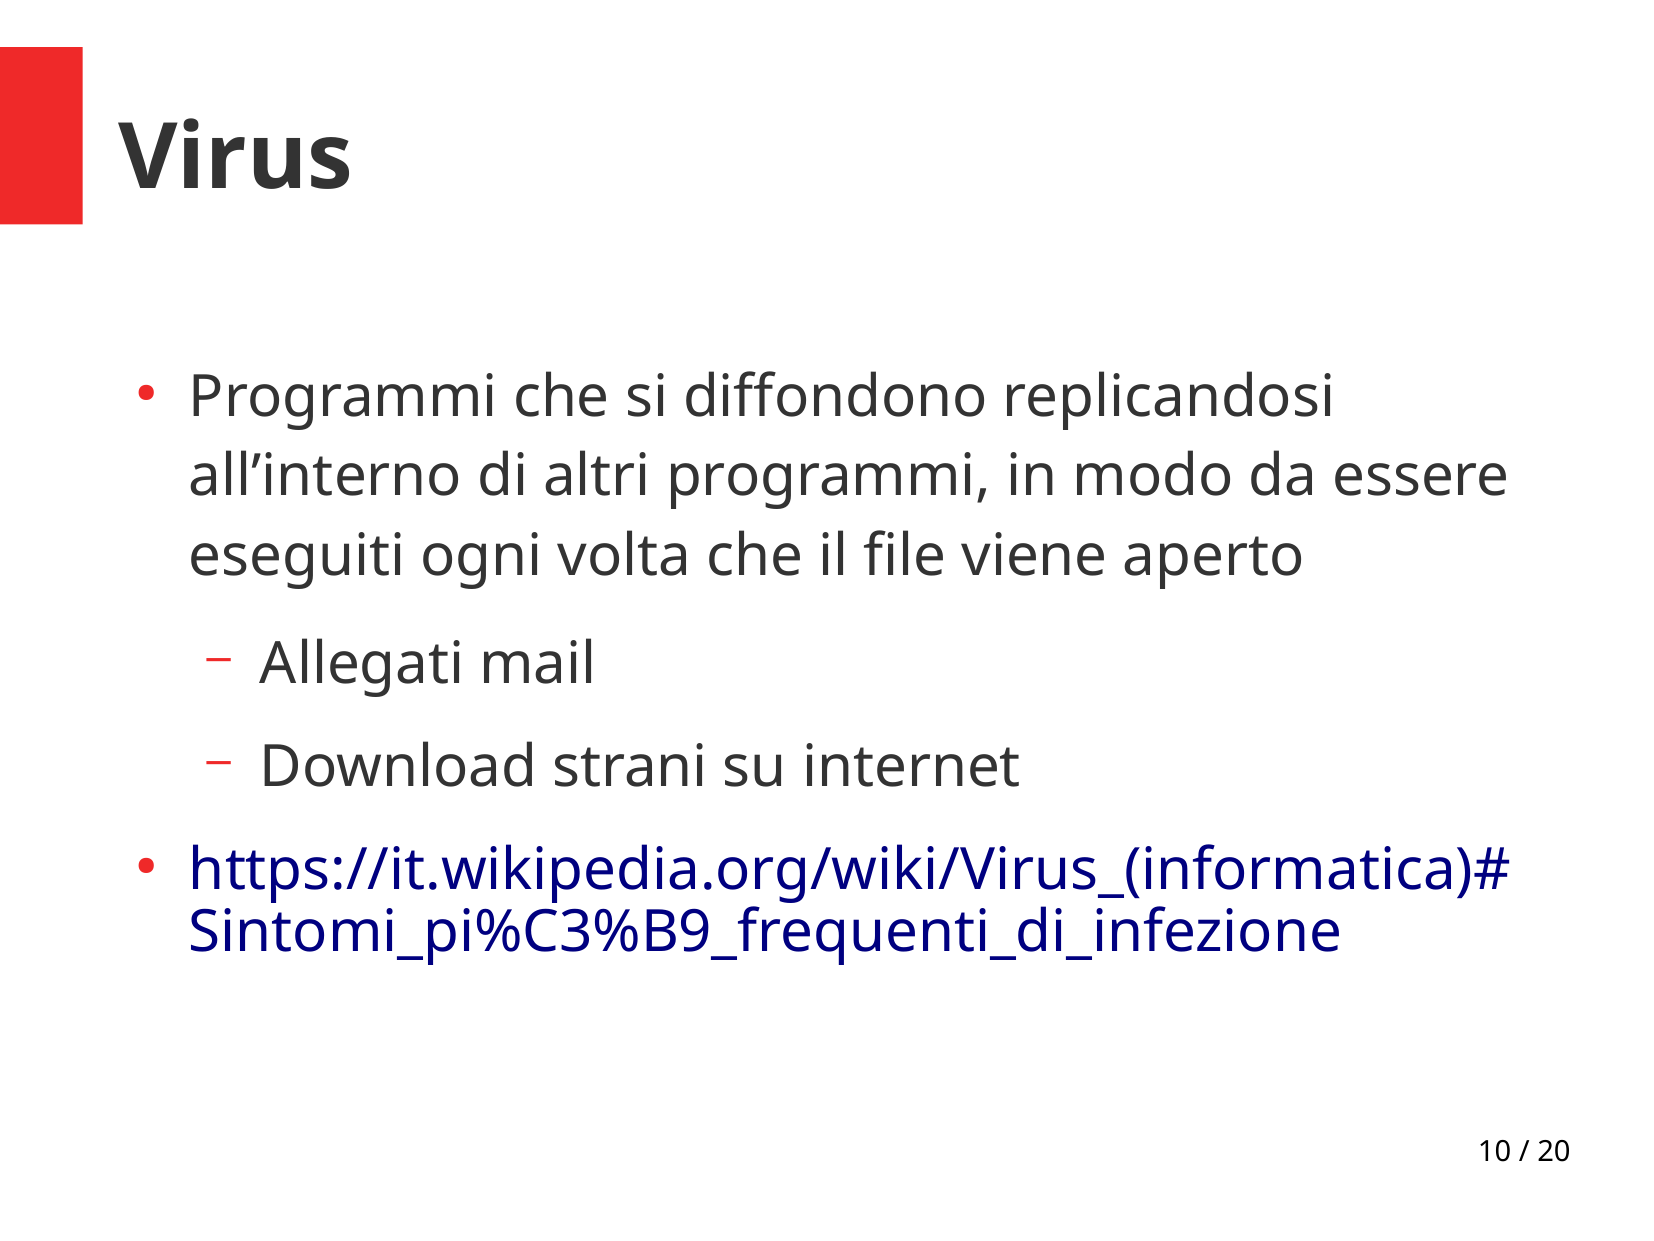

# Virus
Programmi che si diffondono replicandosi all’interno di altri programmi, in modo da essere eseguiti ogni volta che il file viene aperto
Allegati mail
Download strani su internet
https://it.wikipedia.org/wiki/Virus_(informatica)#Sintomi_pi%C3%B9_frequenti_di_infezione
10